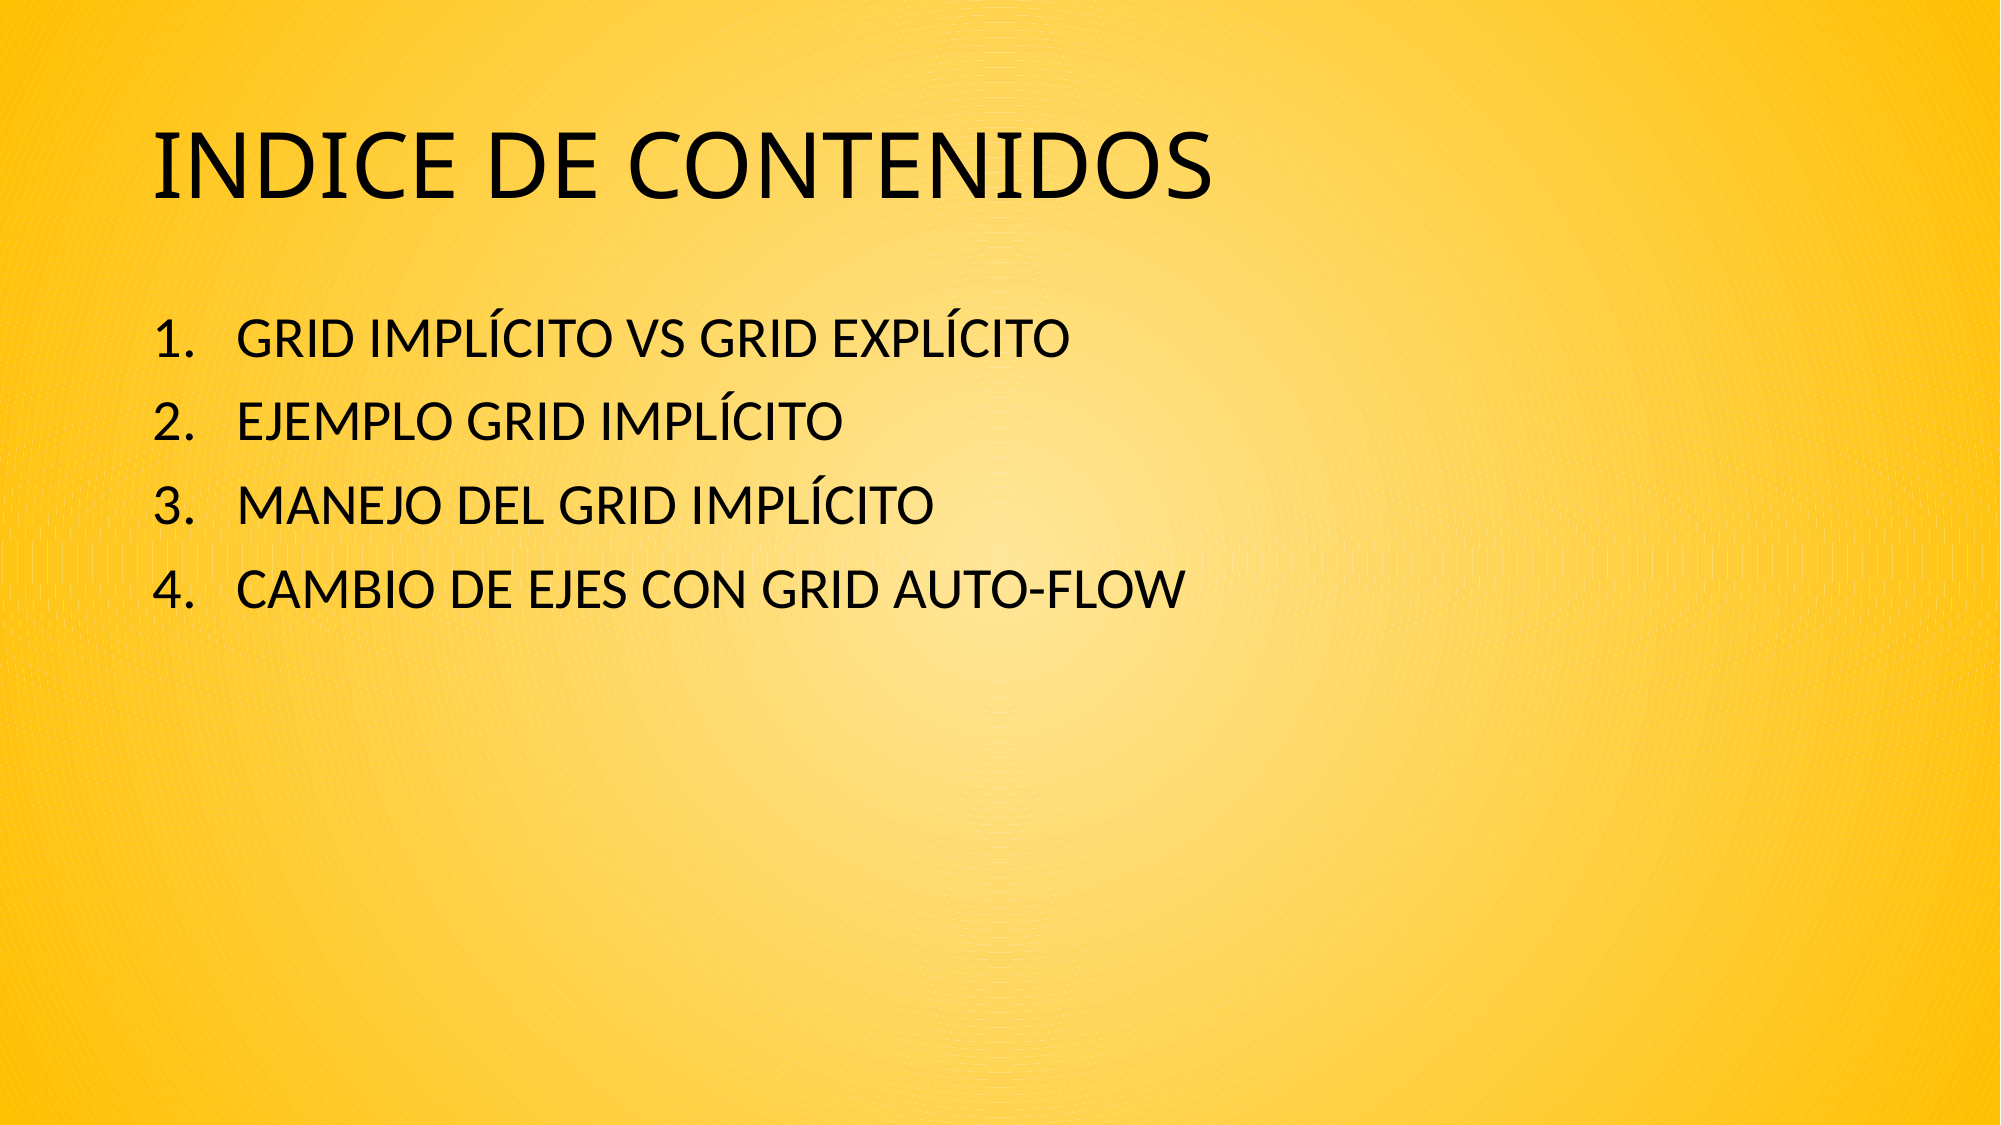

# INDICE DE CONTENIDOS
GRID IMPLÍCITO VS GRID EXPLÍCITO
EJEMPLO GRID IMPLÍCITO
MANEJO DEL GRID IMPLÍCITO
CAMBIO DE EJES CON GRID AUTO-FLOW